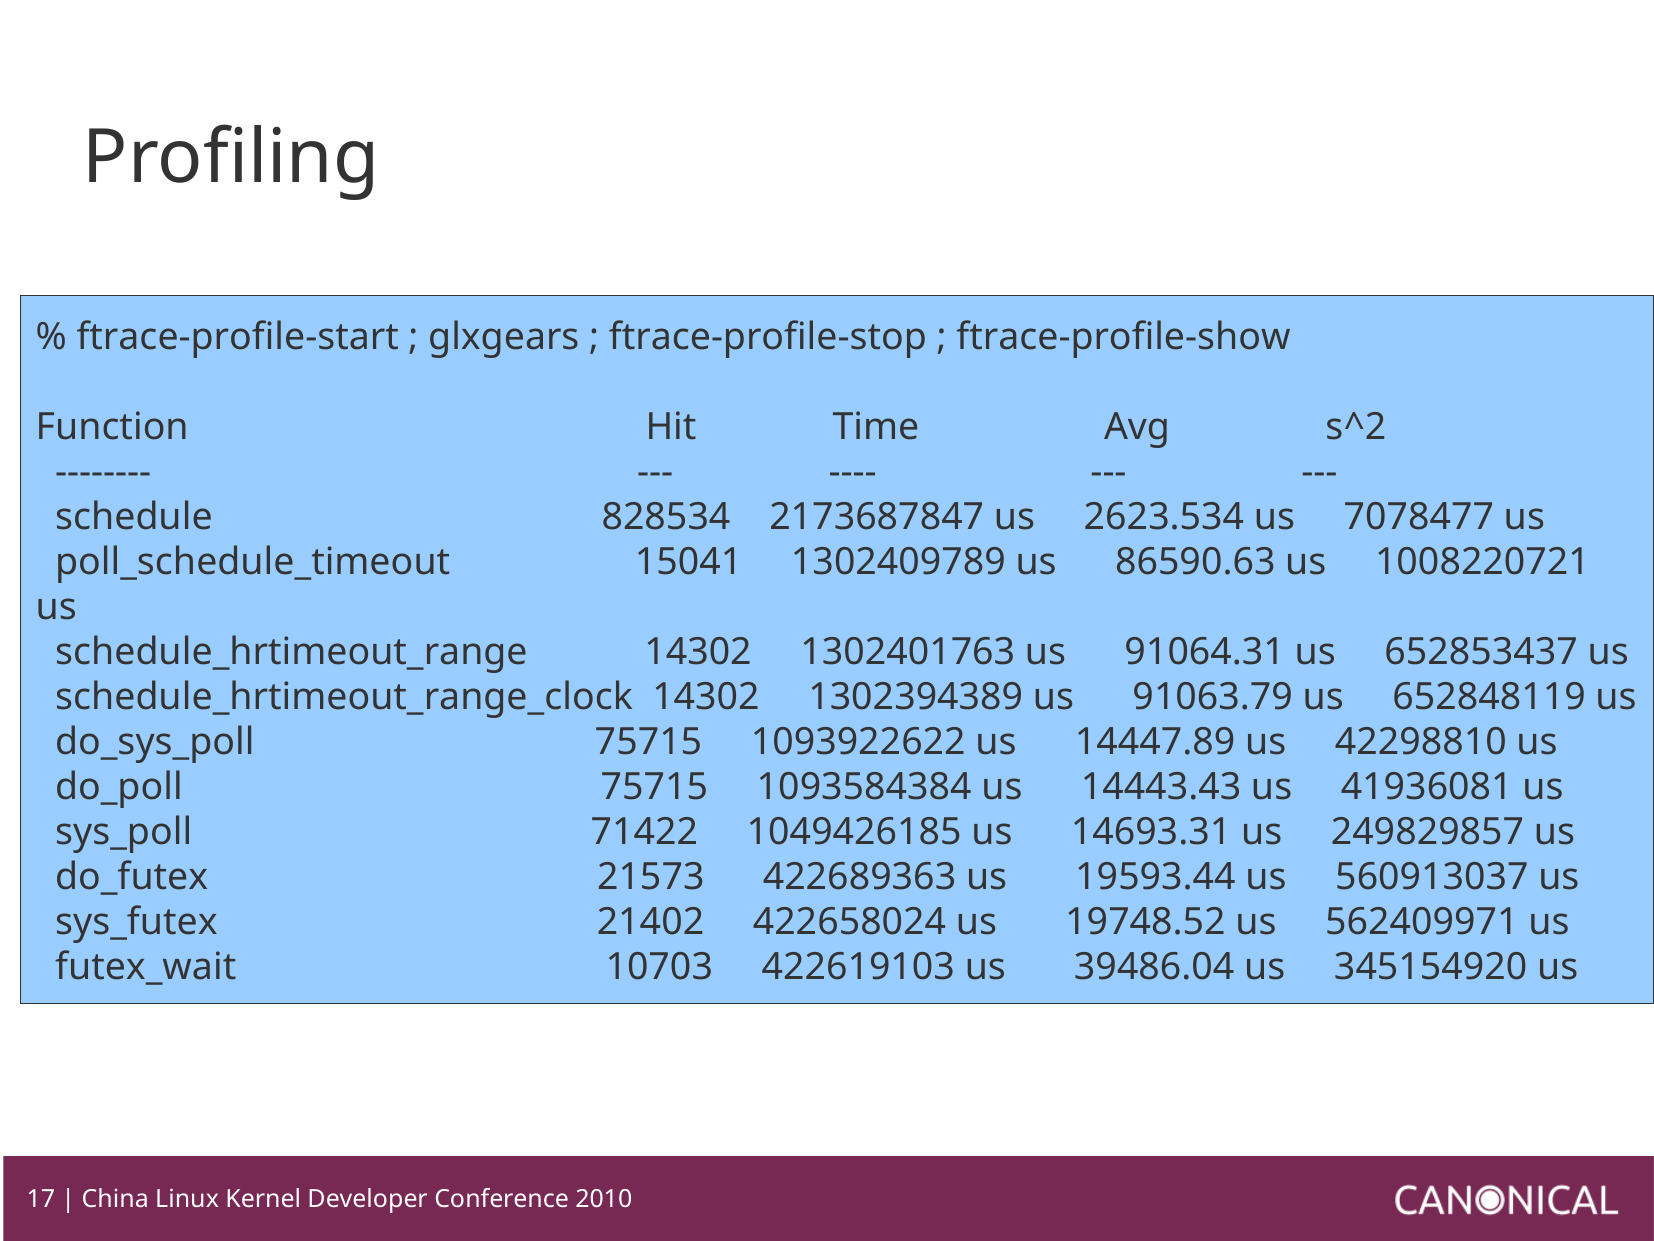

# Profiling
% ftrace-profile-start ; glxgears ; ftrace-profile-stop ; ftrace-profile-show
Function Hit Time Avg s^2
 -------- --- ---- --- ---
 schedule 828534 2173687847 us 2623.534 us 7078477 us
 poll_schedule_timeout 15041 1302409789 us 86590.63 us 1008220721 us
 schedule_hrtimeout_range 14302 1302401763 us 91064.31 us 652853437 us
 schedule_hrtimeout_range_clock 14302 1302394389 us 91063.79 us 652848119 us
 do_sys_poll 75715 1093922622 us 14447.89 us 42298810 us
 do_poll 75715 1093584384 us 14443.43 us 41936081 us
 sys_poll 71422 1049426185 us 14693.31 us 249829857 us
 do_futex 21573 422689363 us 19593.44 us 560913037 us
 sys_futex 21402 422658024 us 19748.52 us 562409971 us
 futex_wait 10703 422619103 us 39486.04 us 345154920 us